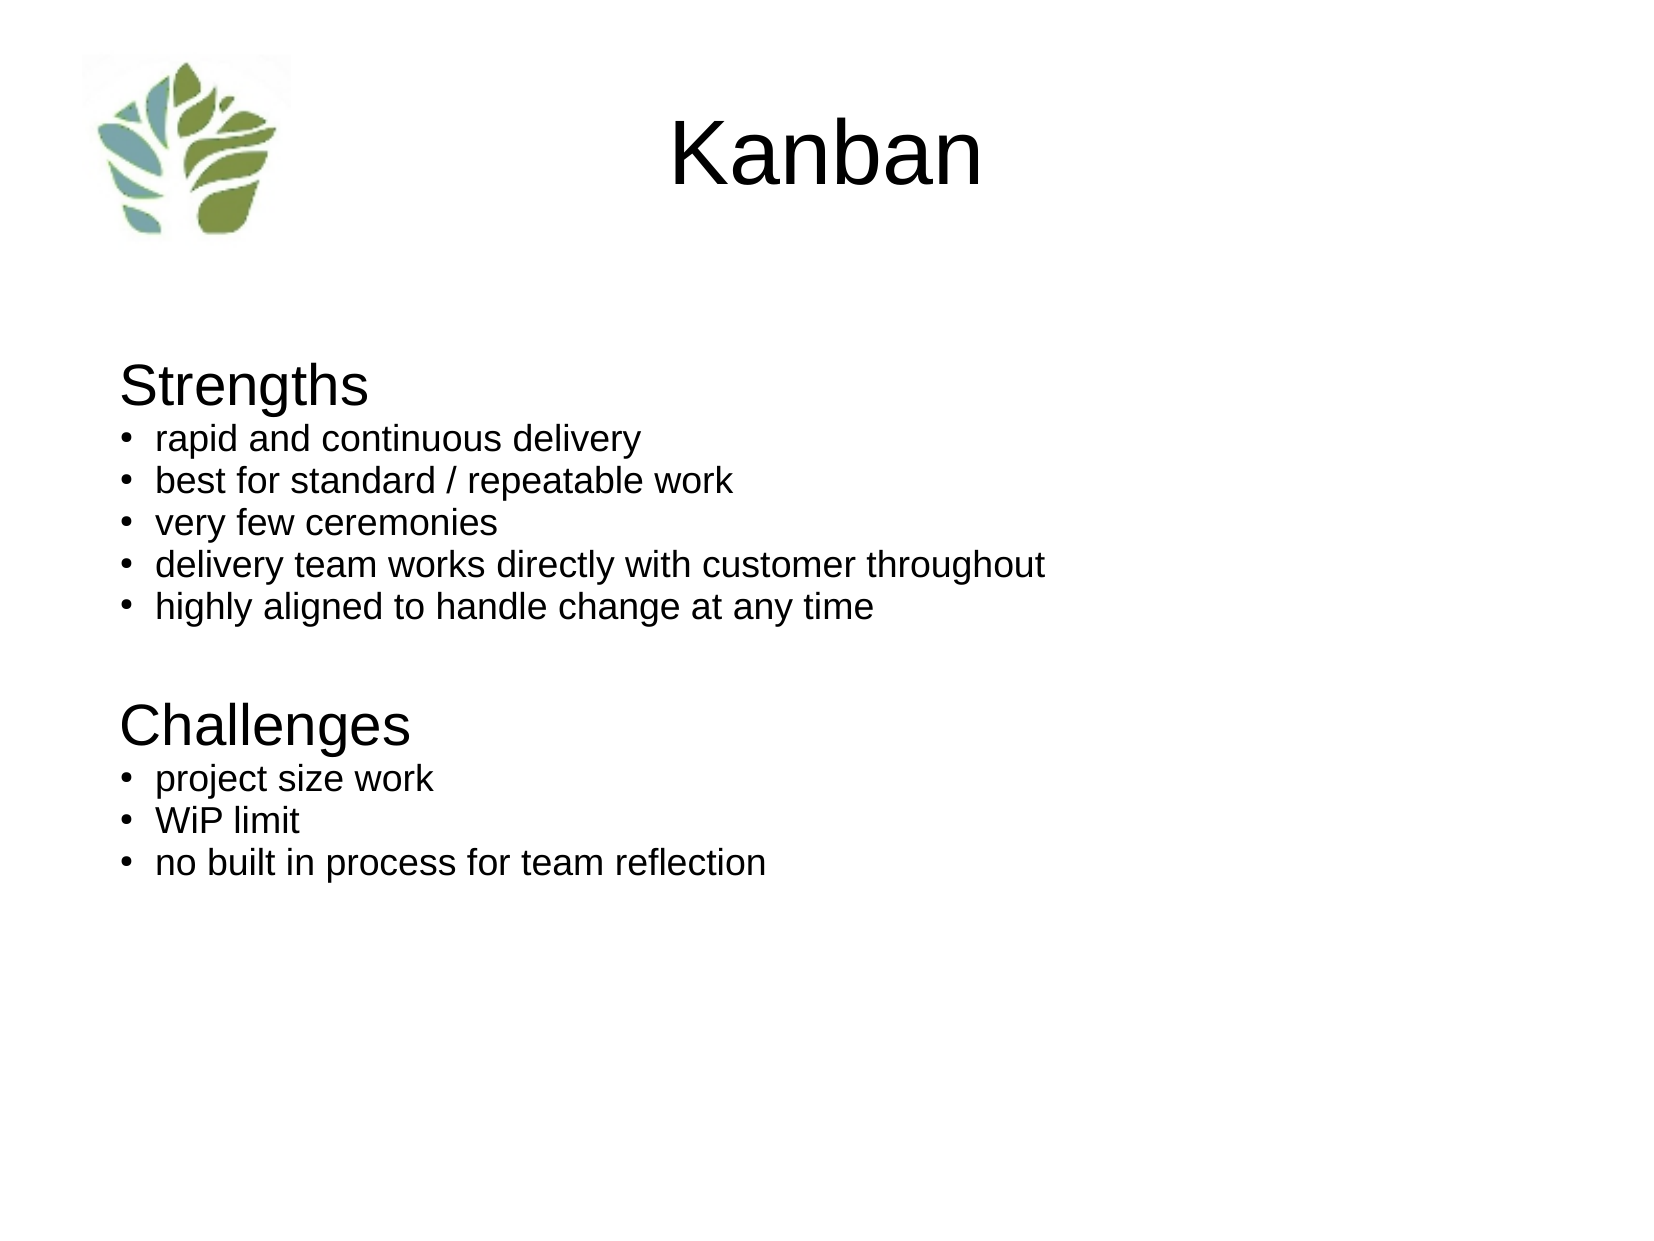

# Kanban
Strengths
rapid and continuous delivery
best for standard / repeatable work
very few ceremonies
delivery team works directly with customer throughout
highly aligned to handle change at any time
Challenges
project size work
WiP limit
no built in process for team reflection